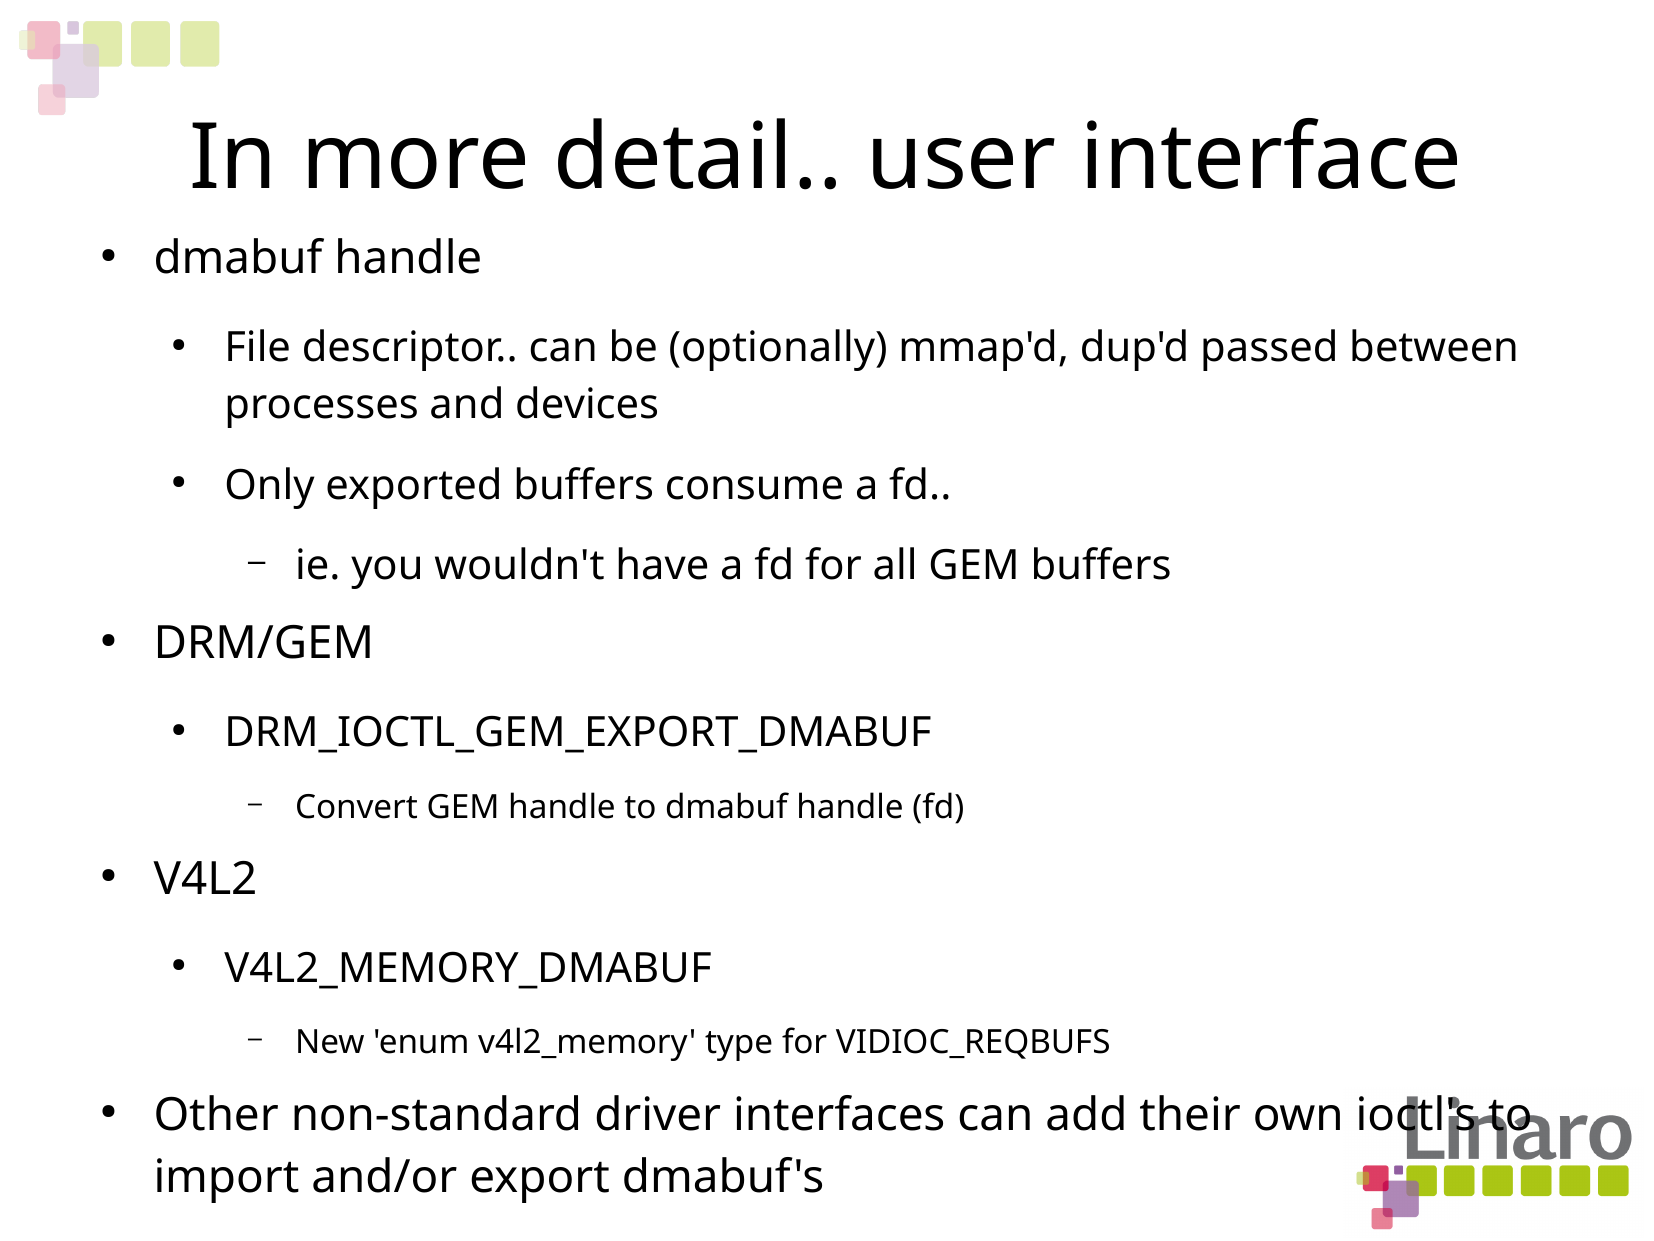

# In more detail.. user interface
dmabuf handle
File descriptor.. can be (optionally) mmap'd, dup'd passed between processes and devices
Only exported buffers consume a fd..
ie. you wouldn't have a fd for all GEM buffers
DRM/GEM
DRM_IOCTL_GEM_EXPORT_DMABUF
Convert GEM handle to dmabuf handle (fd)
V4L2
V4L2_MEMORY_DMABUF
New 'enum v4l2_memory' type for VIDIOC_REQBUFS
Other non-standard driver interfaces can add their own ioctl's to import and/or export dmabuf's